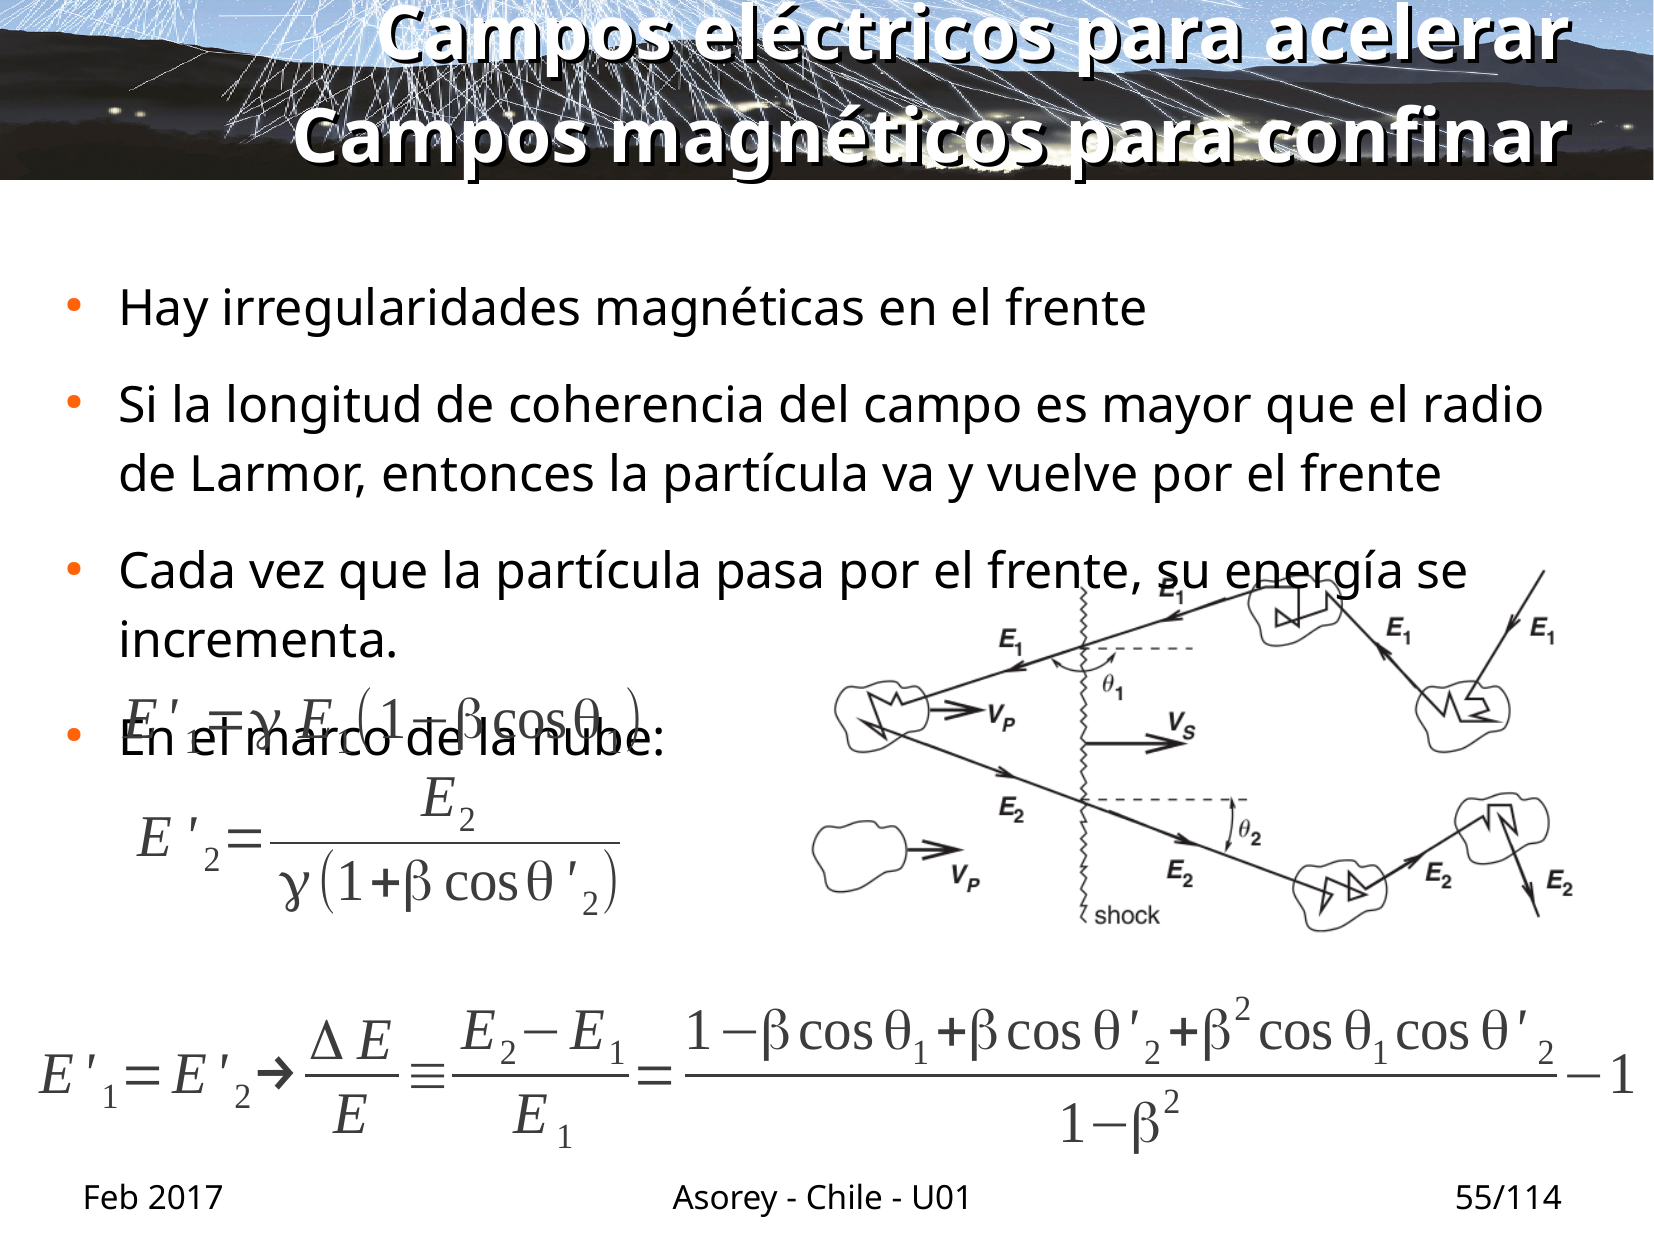

# Campos eléctricos para acelerar Campos magnéticos para confinar
Hay irregularidades magnéticas en el frente
Si la longitud de coherencia del campo es mayor que el radio de Larmor, entonces la partícula va y vuelve por el frente
Cada vez que la partícula pasa por el frente, su energía se incrementa.
En el marco de la nube:
Feb 2017
Asorey - Chile - U01
55